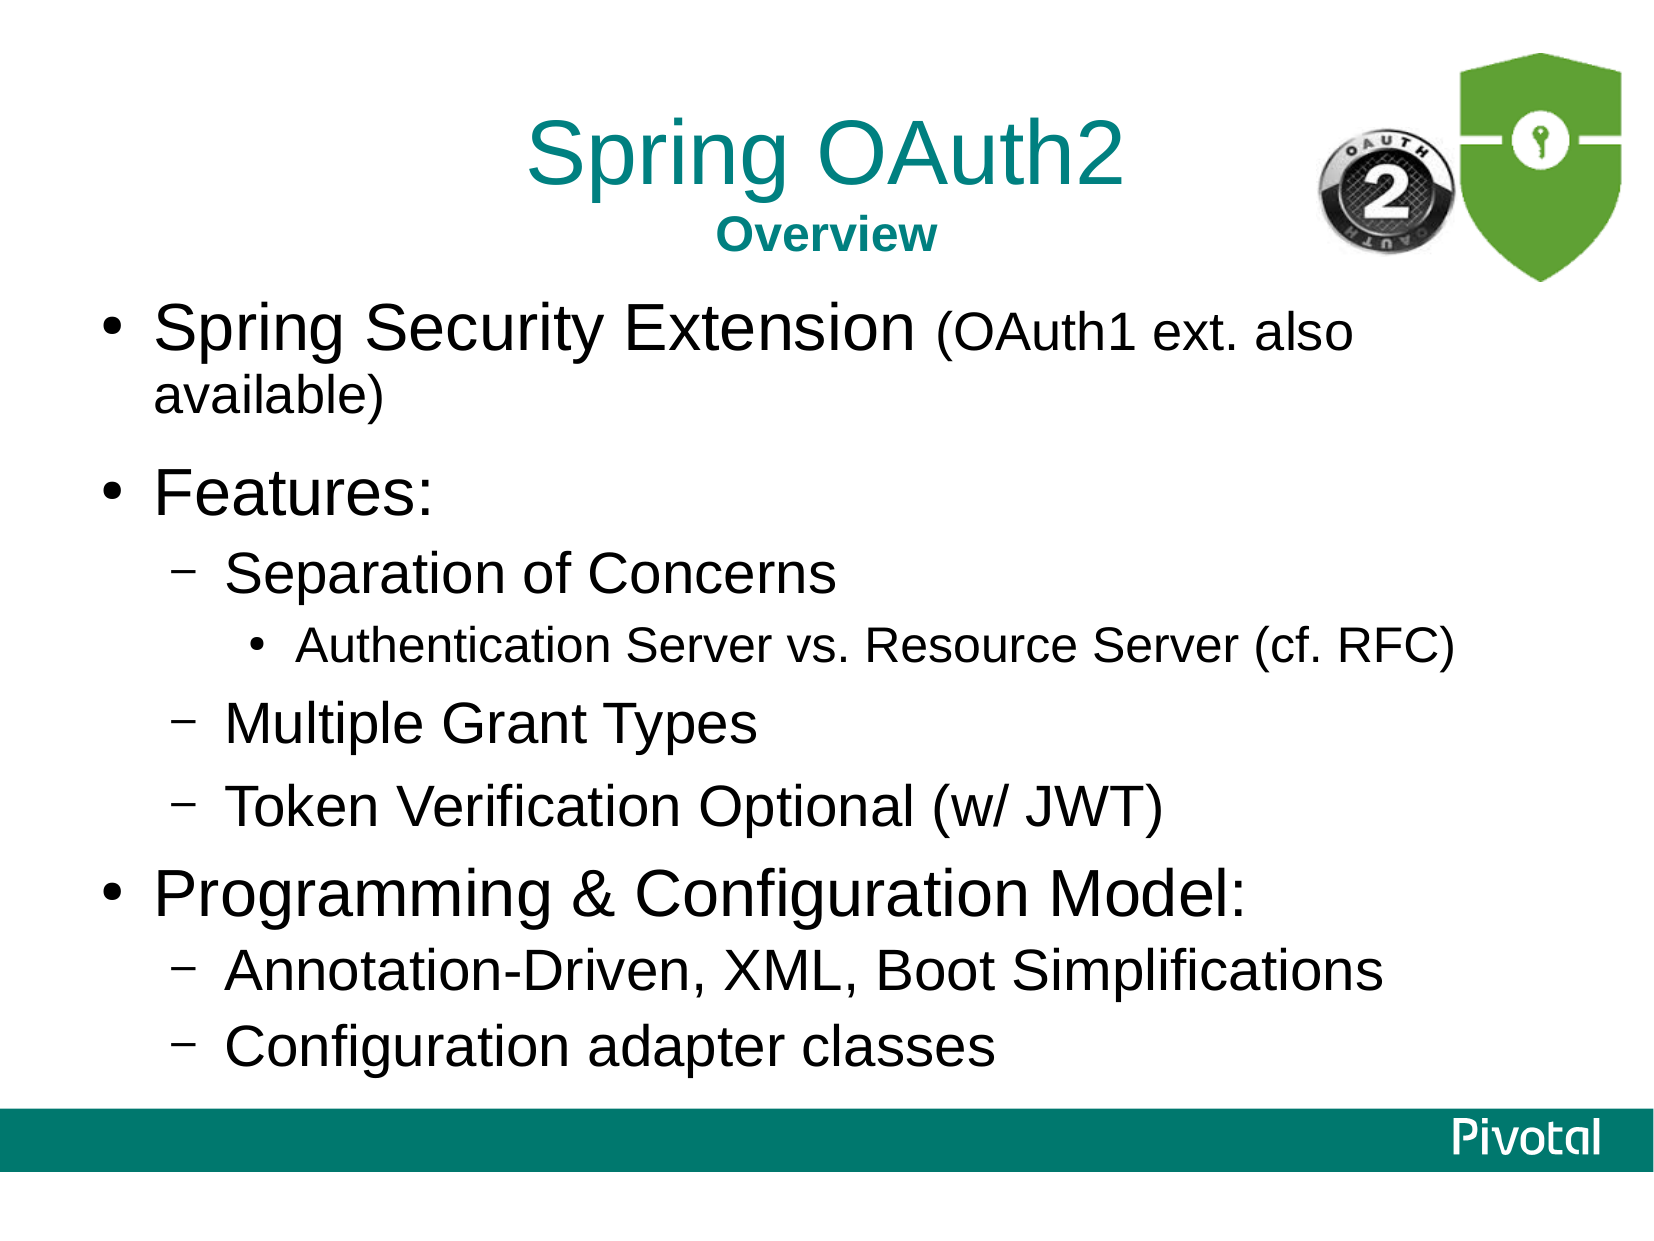

# Spring OAuth2
Overview
Spring Security Extension (OAuth1 ext. also available)
Features:
Separation of Concerns
Authentication Server vs. Resource Server (cf. RFC)
Multiple Grant Types
Token Verification Optional (w/ JWT)
Programming & Configuration Model:
Annotation-Driven, XML, Boot Simplifications
Configuration adapter classes